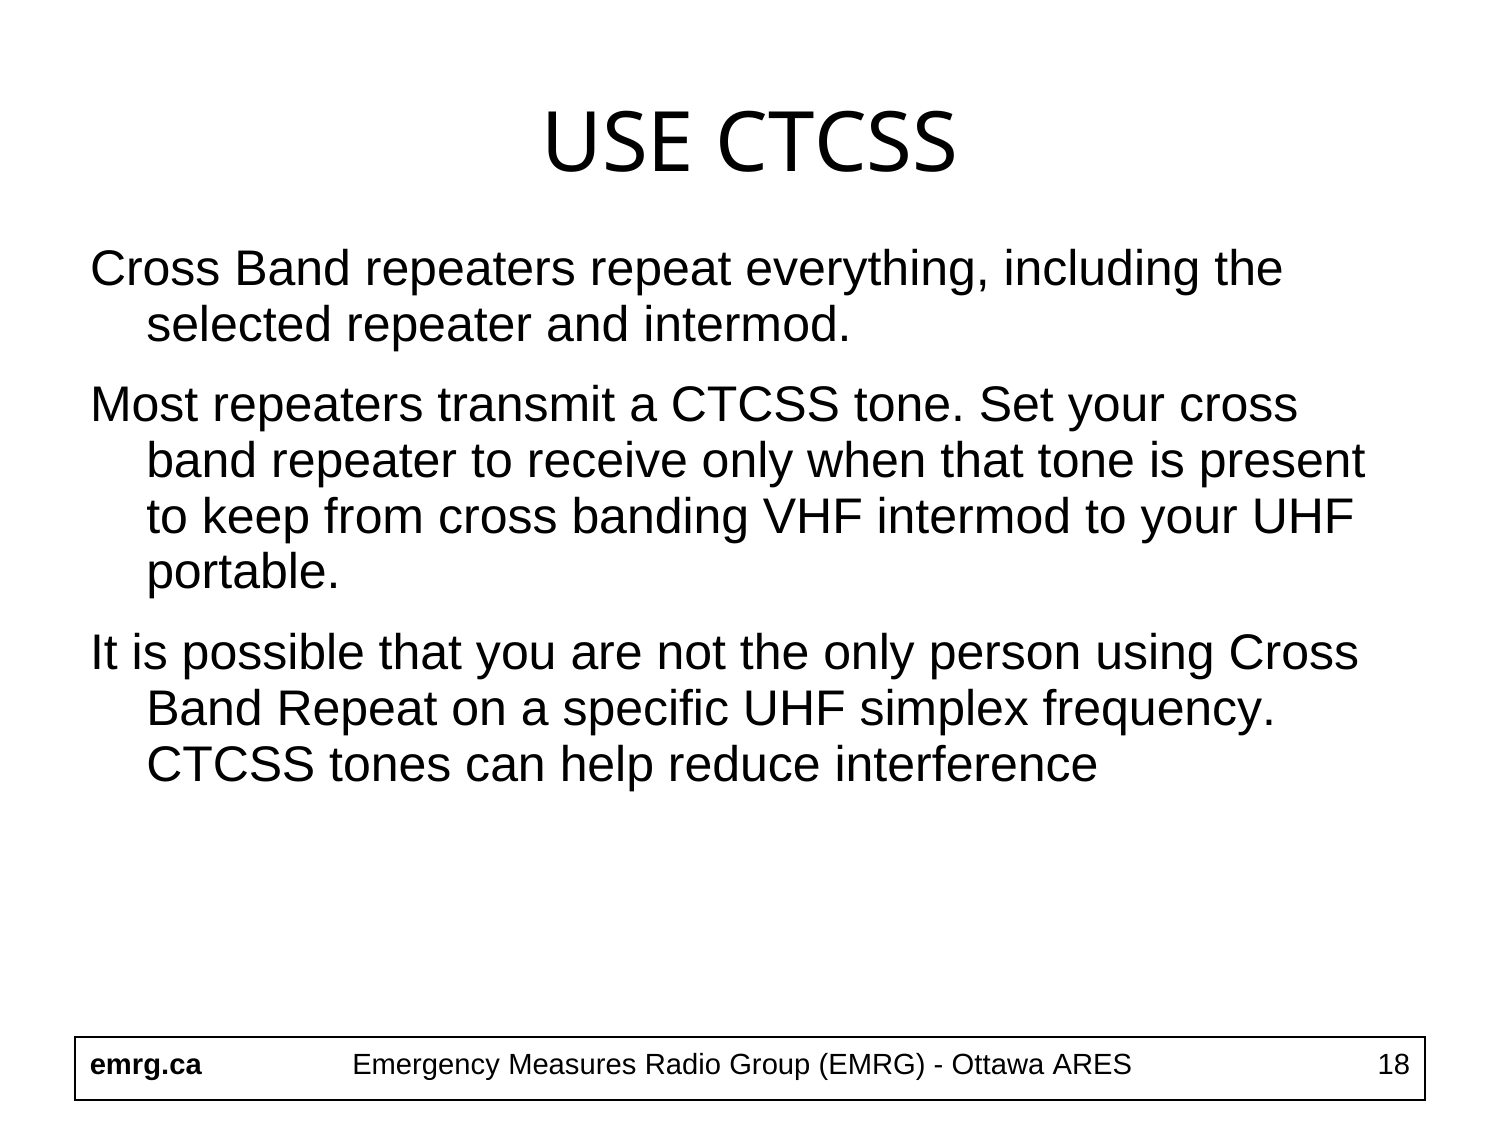

# USE CTCSS
Cross Band repeaters repeat everything, including the selected repeater and intermod.
Most repeaters transmit a CTCSS tone. Set your cross band repeater to receive only when that tone is present to keep from cross banding VHF intermod to your UHF portable.
It is possible that you are not the only person using Cross Band Repeat on a specific UHF simplex frequency. CTCSS tones can help reduce interference
Emergency Measures Radio Group (EMRG) - Ottawa ARES